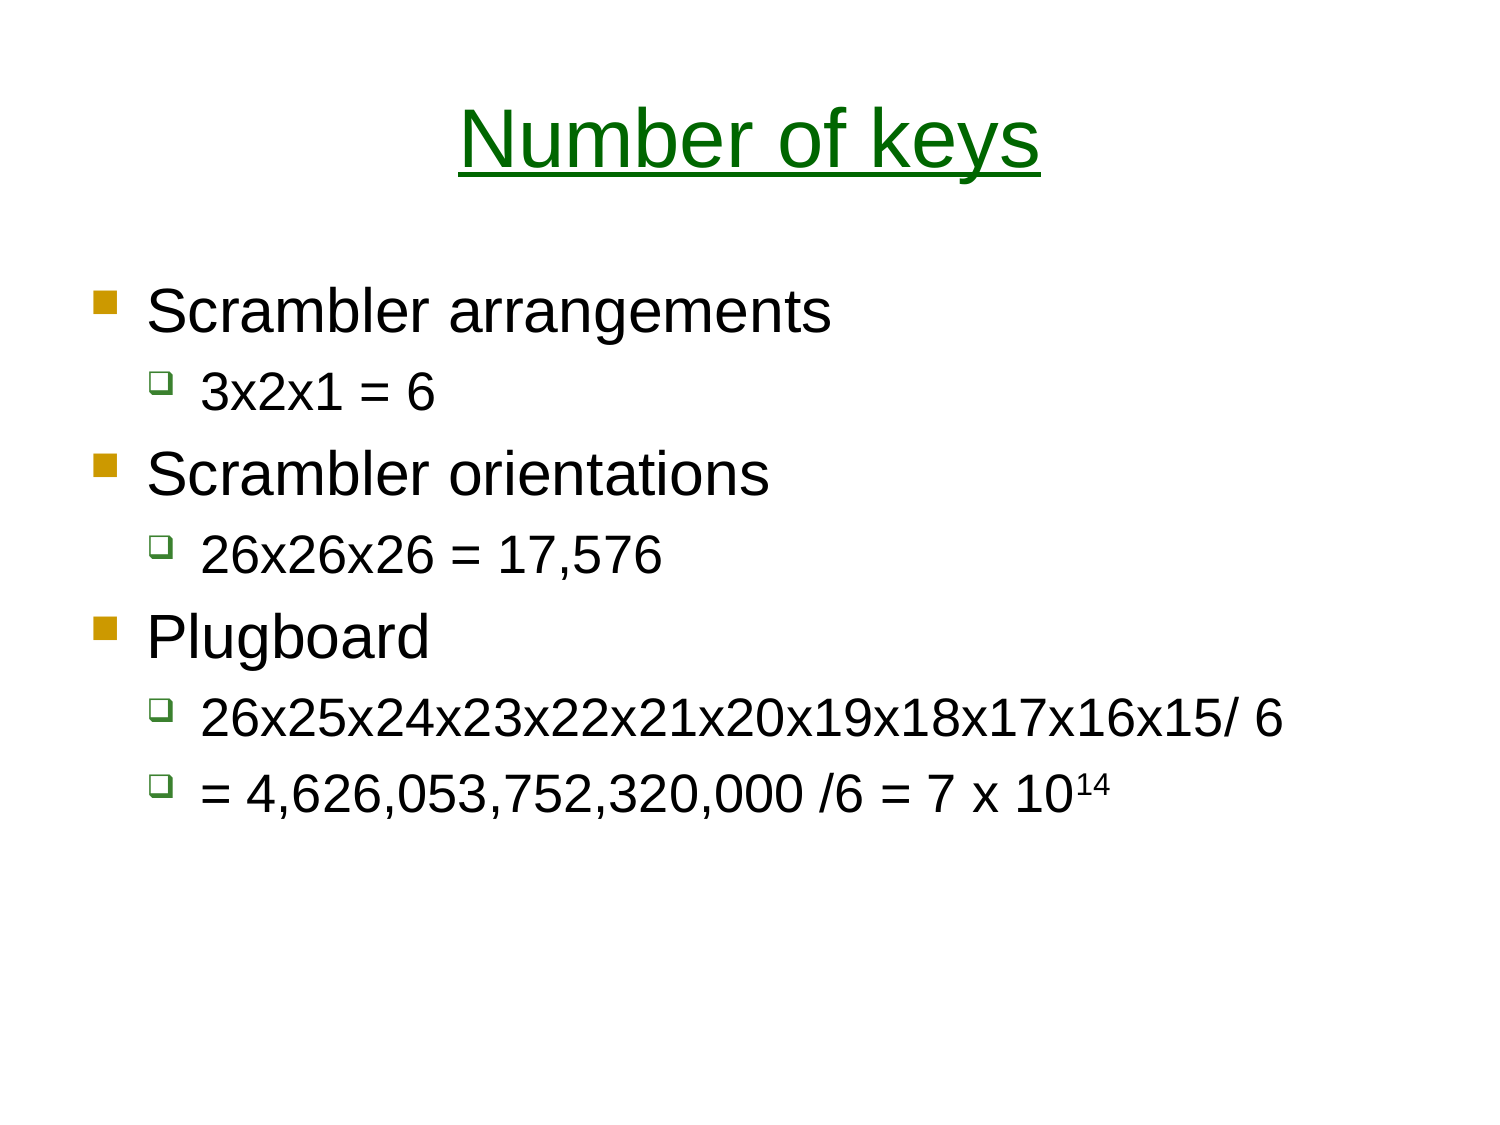

# Number of keys
Scrambler arrangements
3x2x1 = 6
Scrambler orientations
26x26x26 = 17,576
Plugboard
26x25x24x23x22x21x20x19x18x17x16x15/ 6
= 4,626,053,752,320,000 /6 = 7 x 1014